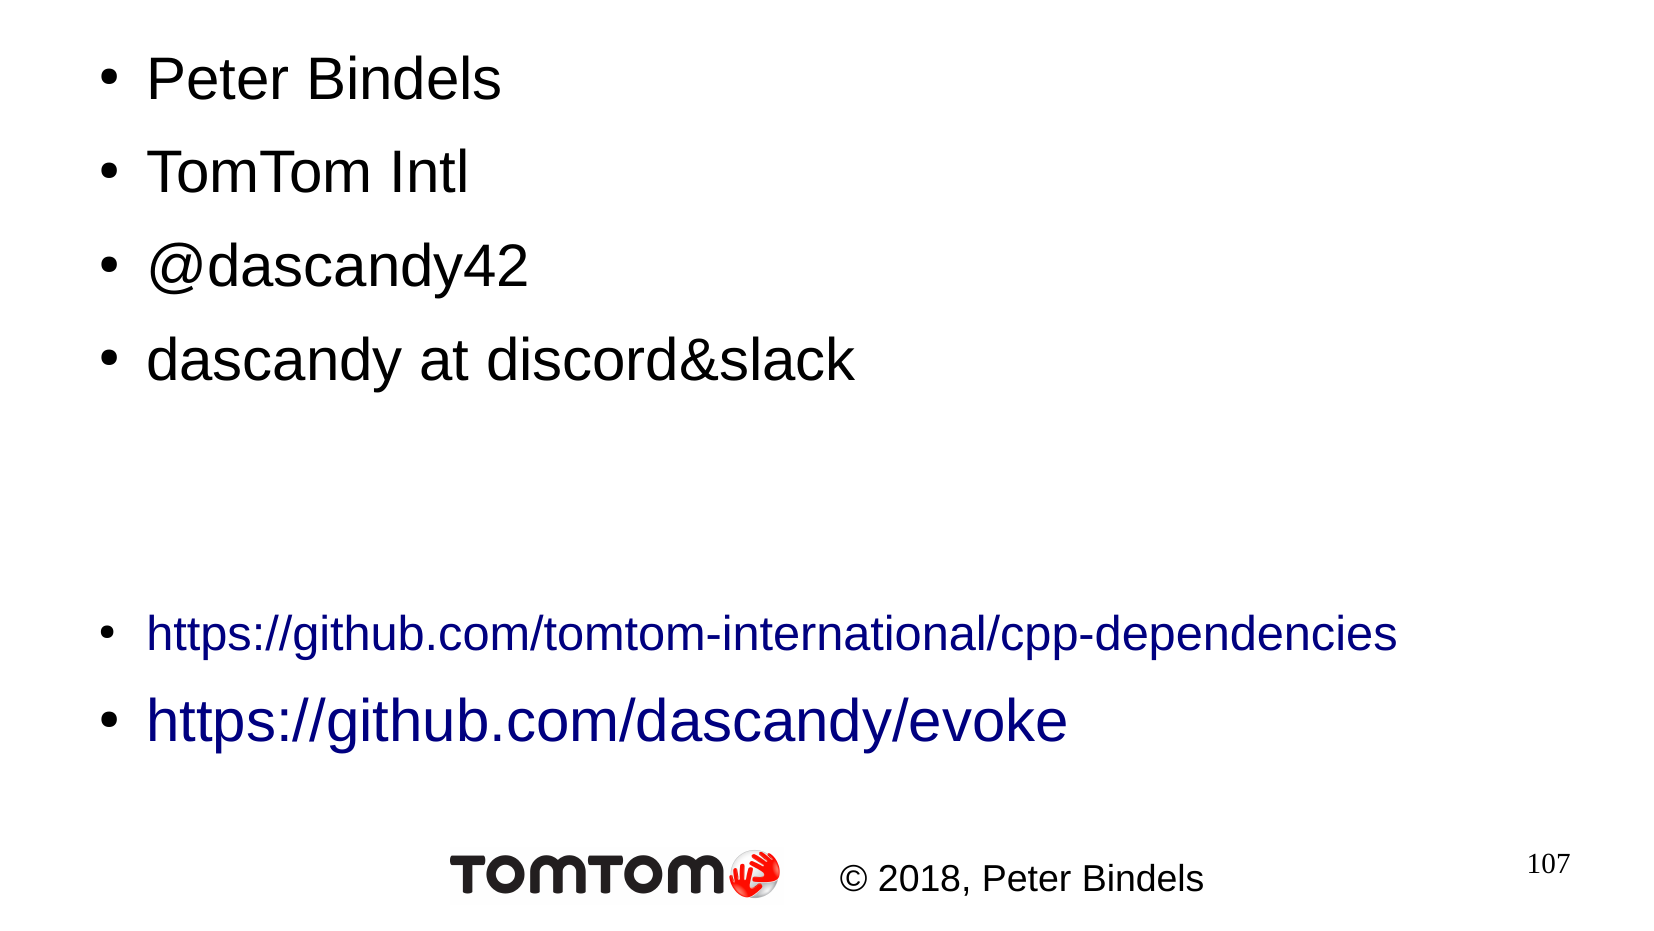

# Peter Bindels
TomTom Intl
@dascandy42
dascandy at discord&slack
https://github.com/tomtom-international/cpp-dependencies
https://github.com/dascandy/evoke
107